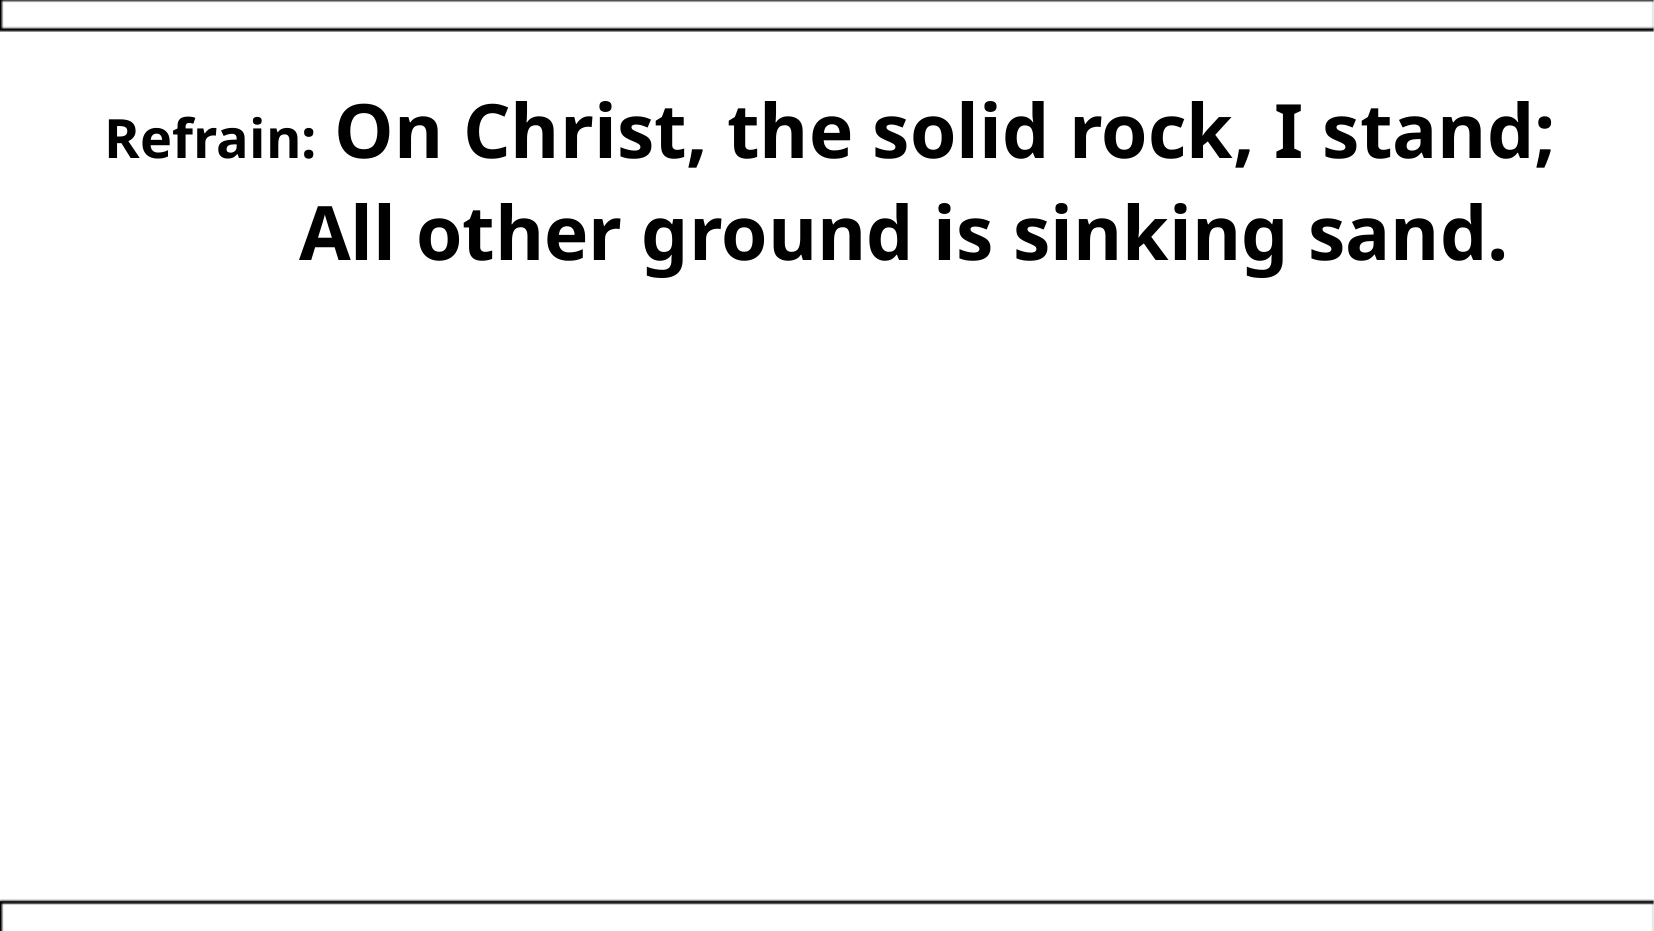

Refrain: On Christ, the solid rock, I stand;
 All other ground is sinking sand.